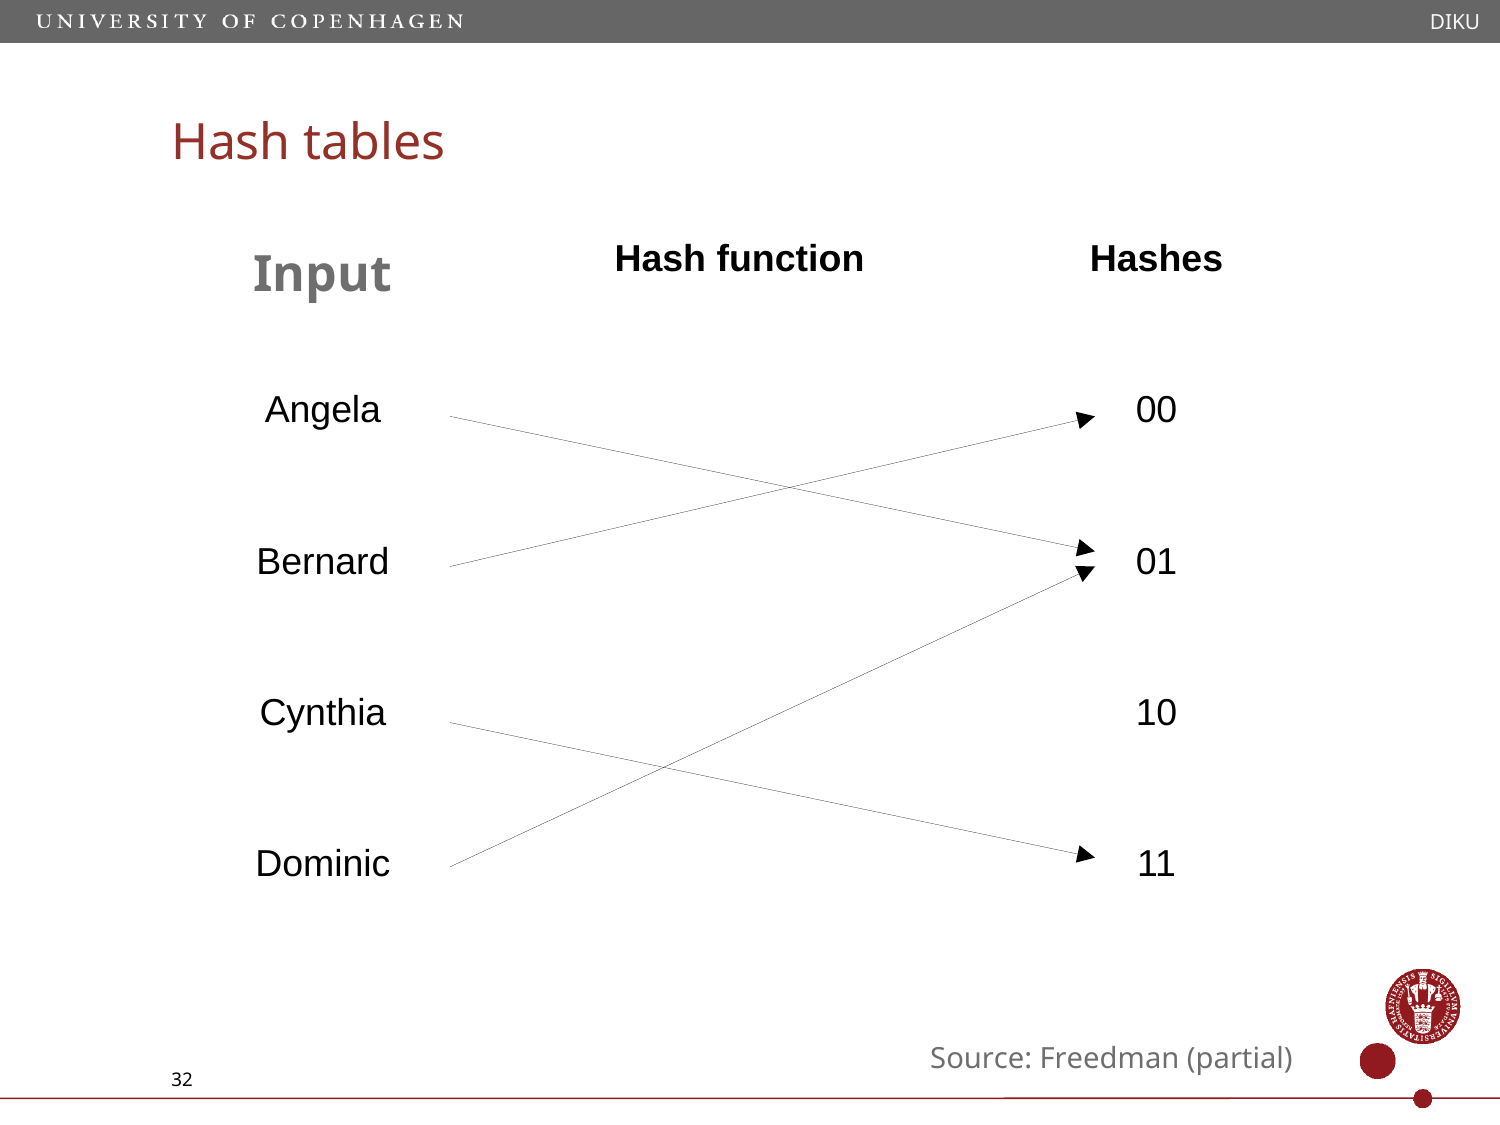

DIKU
Hash tables
| Input | Hash function | Hashes |
| --- | --- | --- |
| Angela | | 00 |
| Bernard | | 01 |
| Cynthia | | 10 |
| Dominic | | 11 |
Source: Freedman (partial)